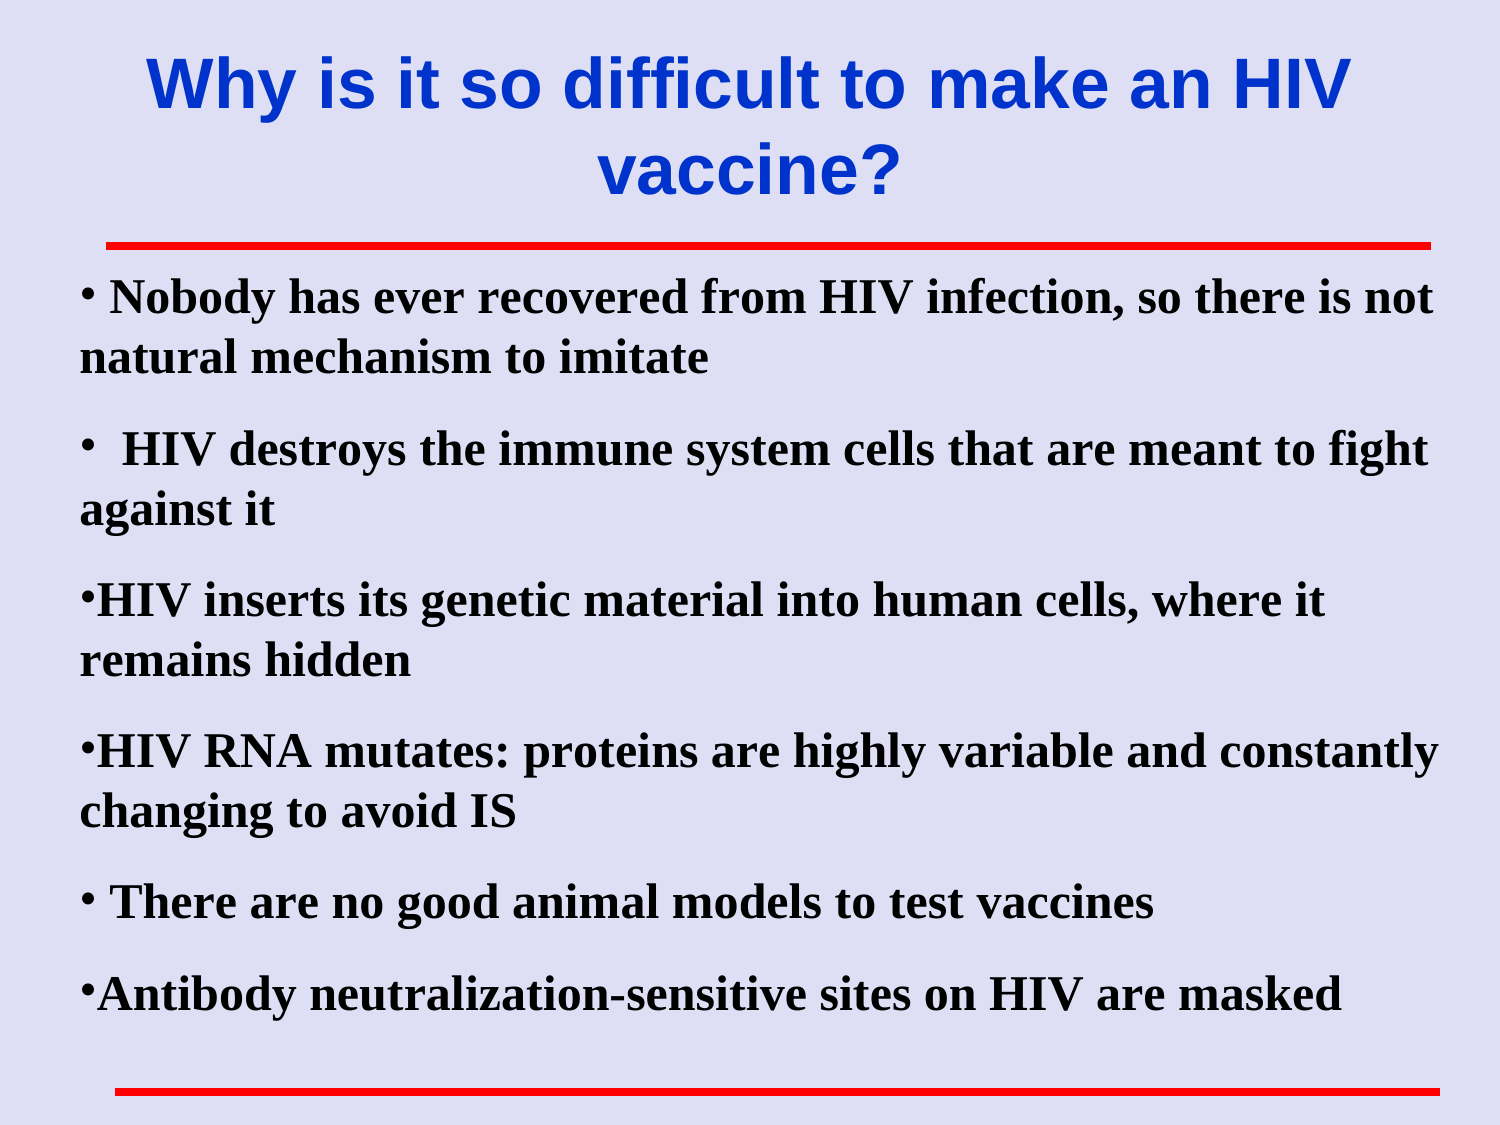

Why is it so difficult to make an HIV vaccine?
 Nobody has ever recovered from HIV infection, so there is not natural mechanism to imitate
 HIV destroys the immune system cells that are meant to fight against it
HIV inserts its genetic material into human cells, where it remains hidden
HIV RNA mutates: proteins are highly variable and constantly changing to avoid IS
 There are no good animal models to test vaccines
Antibody neutralization-sensitive sites on HIV are masked